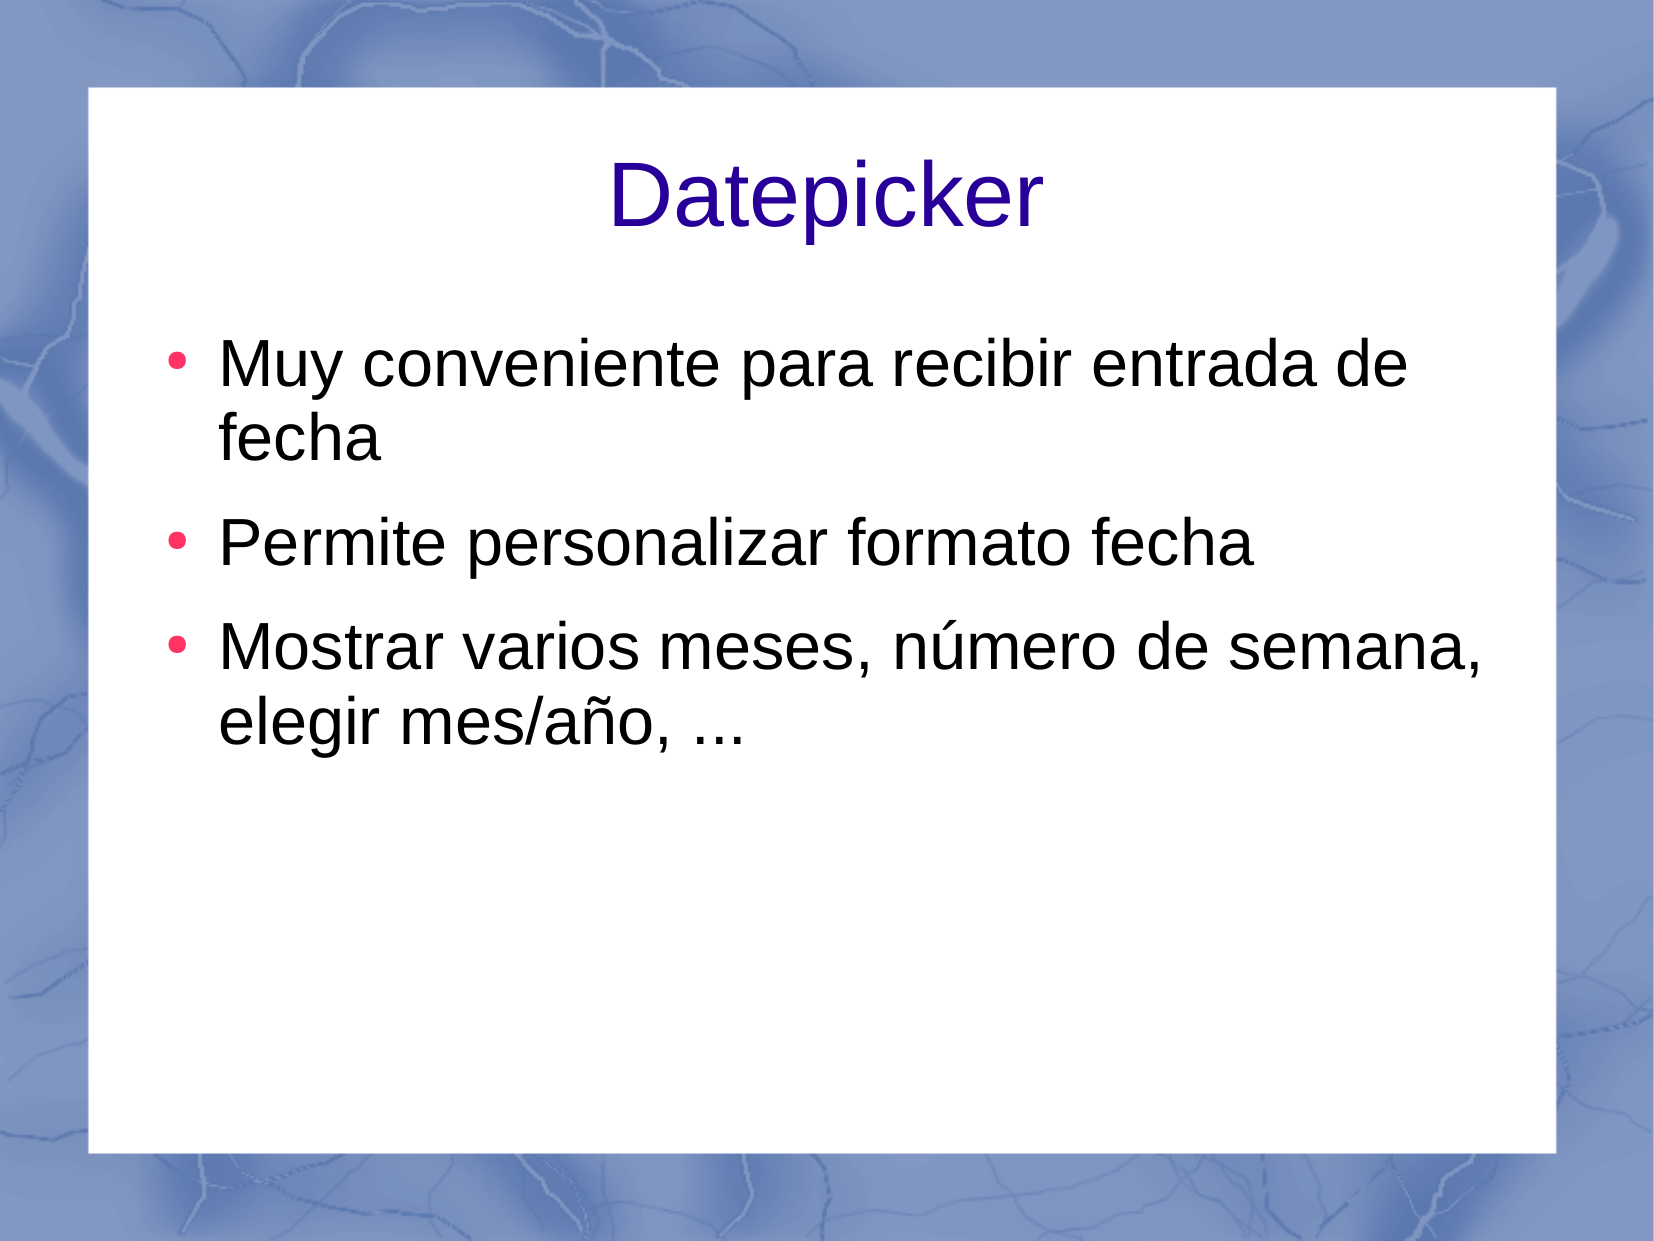

# Datepicker
Muy conveniente para recibir entrada de fecha
Permite personalizar formato fecha
Mostrar varios meses, número de semana, elegir mes/año, ...